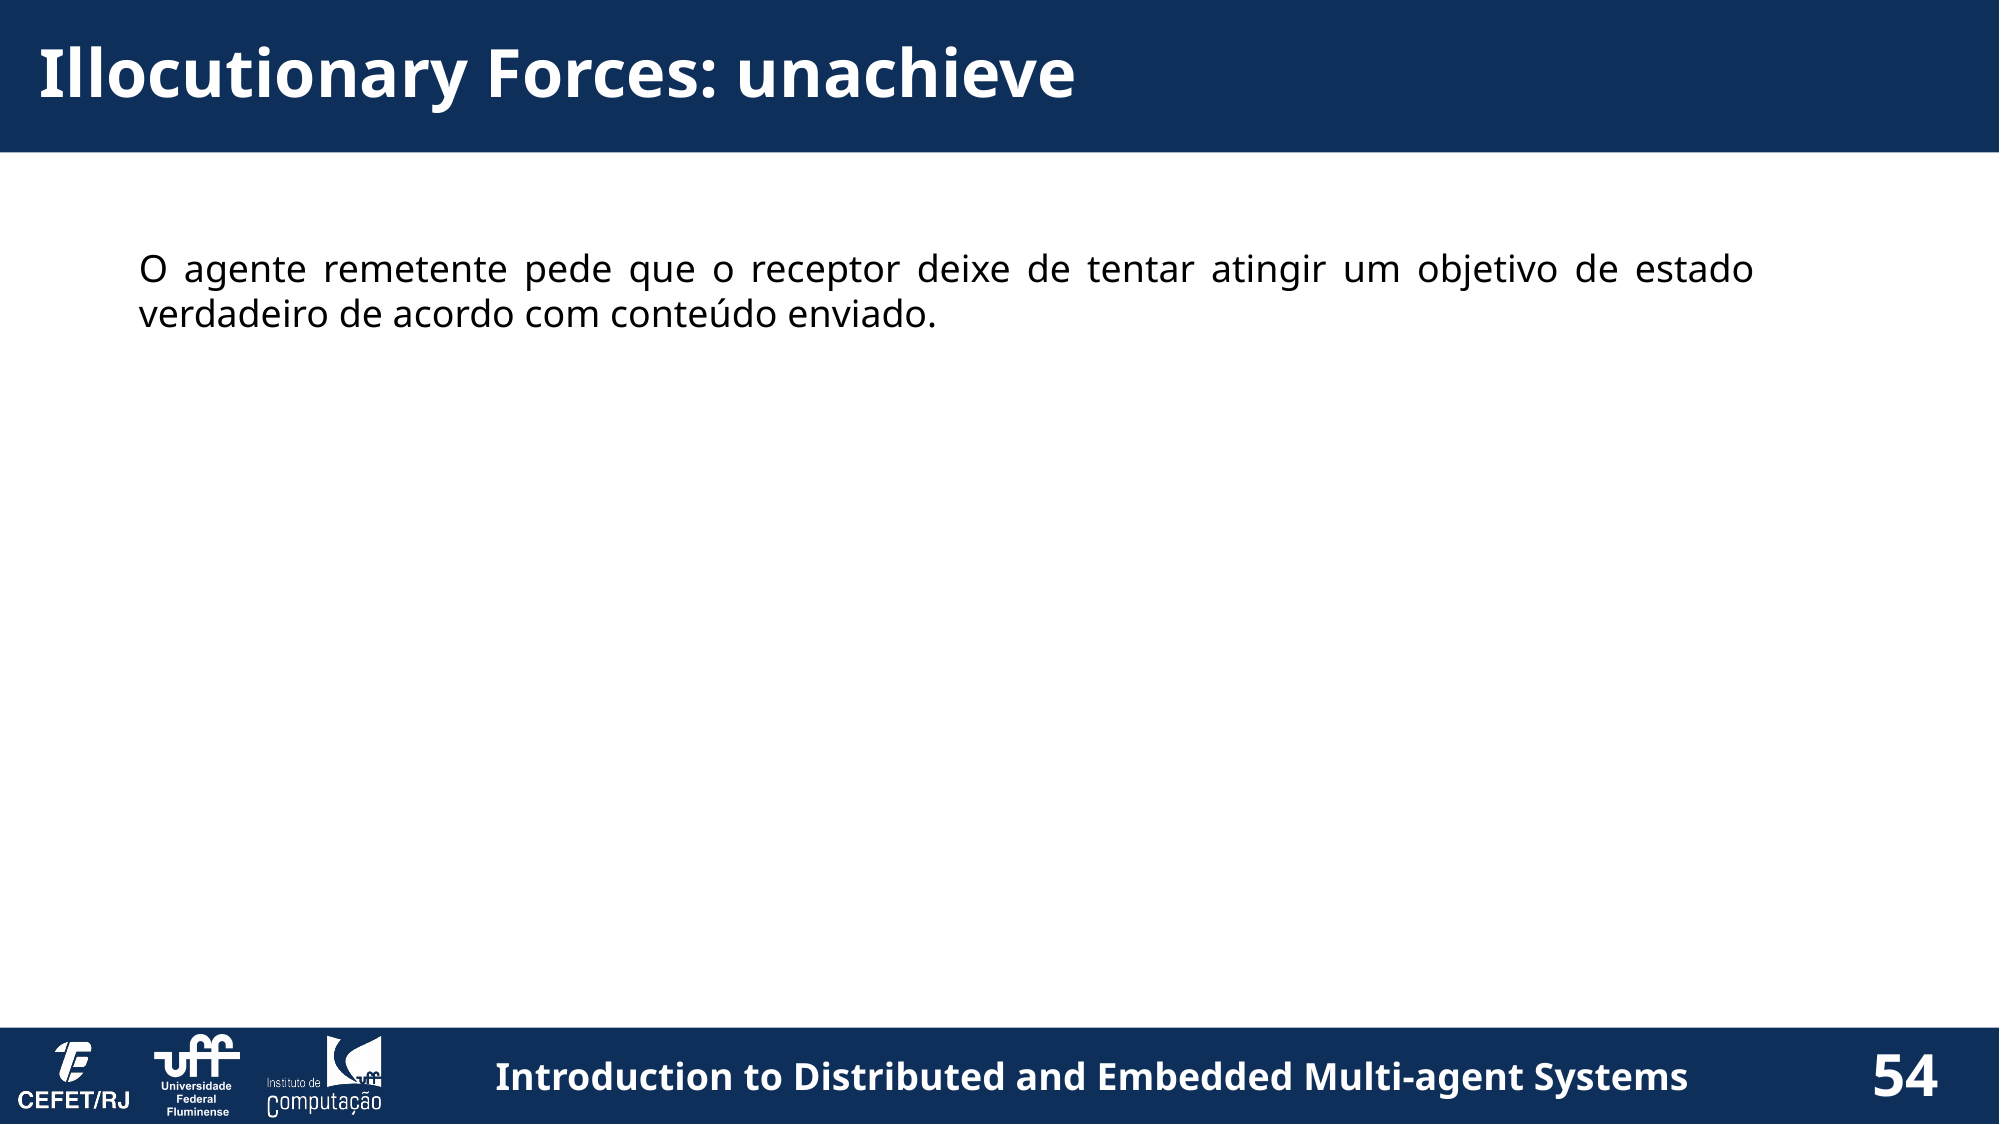

Illocutionary Forces: unachieve
O agente remetente pede que o receptor deixe de tentar atingir um objetivo de estado verdadeiro de acordo com conteúdo enviado.